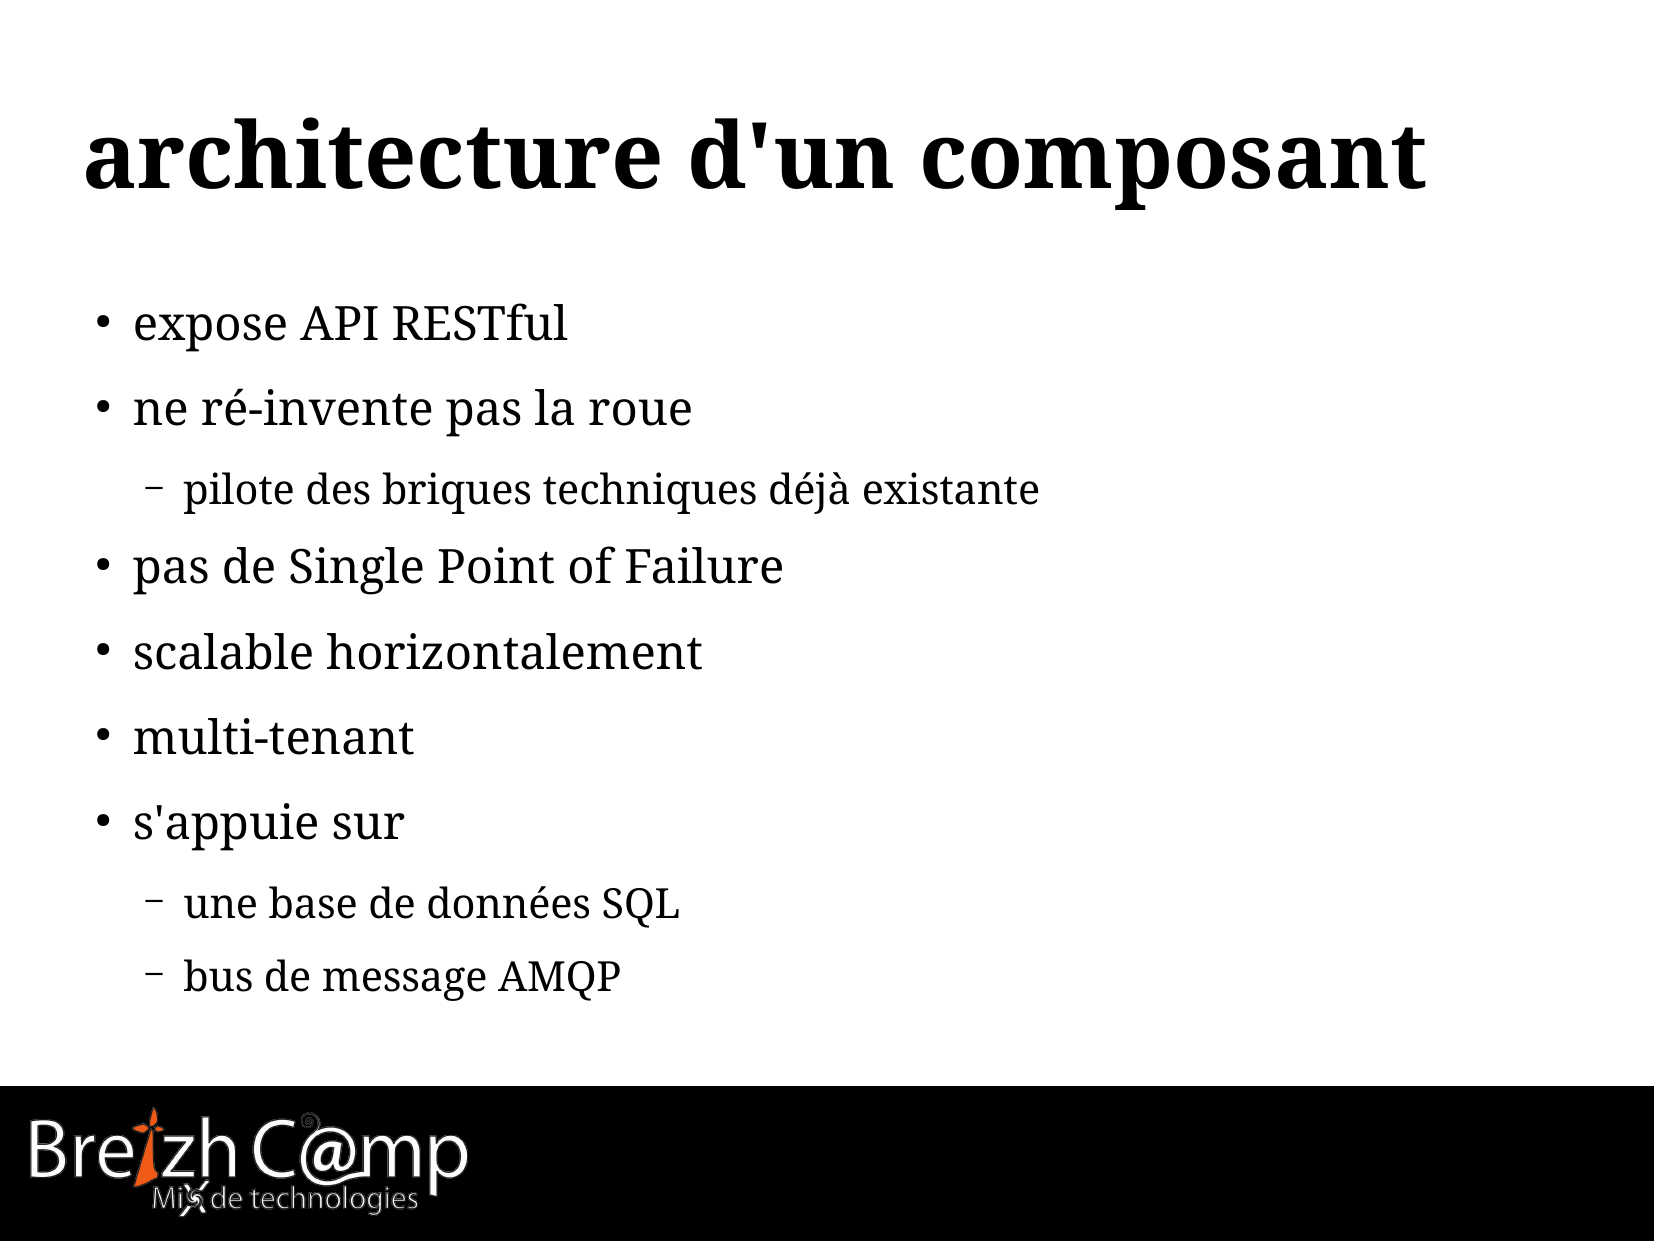

# architecture d'un composant
expose API RESTful
ne ré-invente pas la roue
pilote des briques techniques déjà existante
pas de Single Point of Failure
scalable horizontalement
multi-tenant
s'appuie sur
une base de données SQL
bus de message AMQP
24